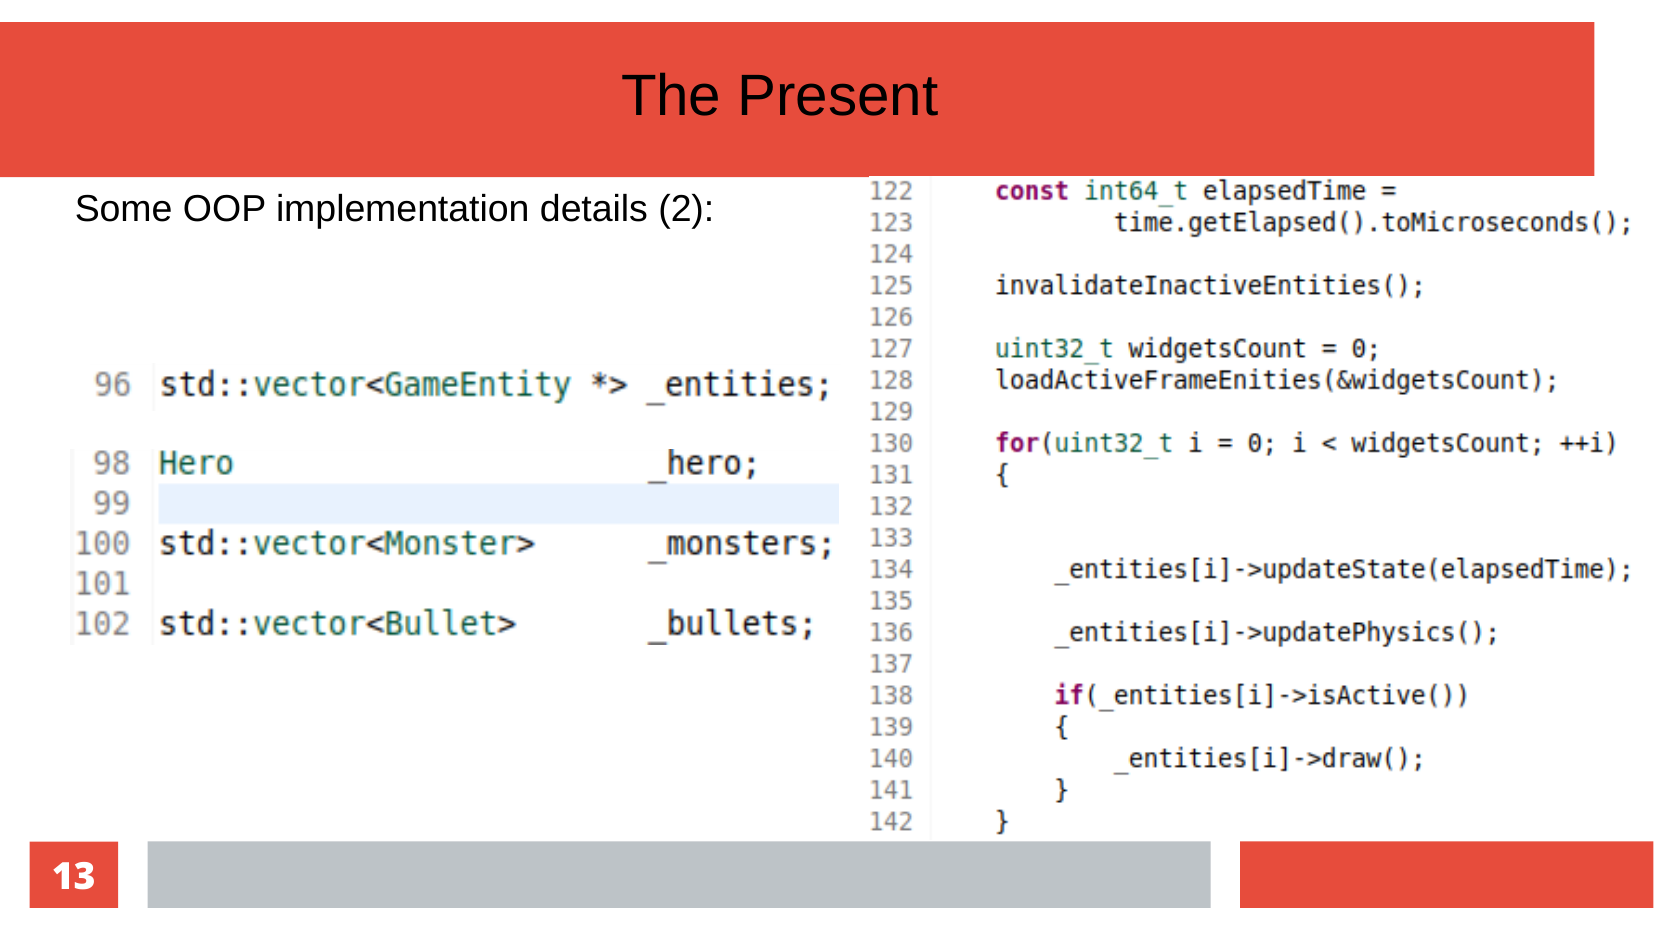

#
The Present
Some OOP implementation details (2):
13